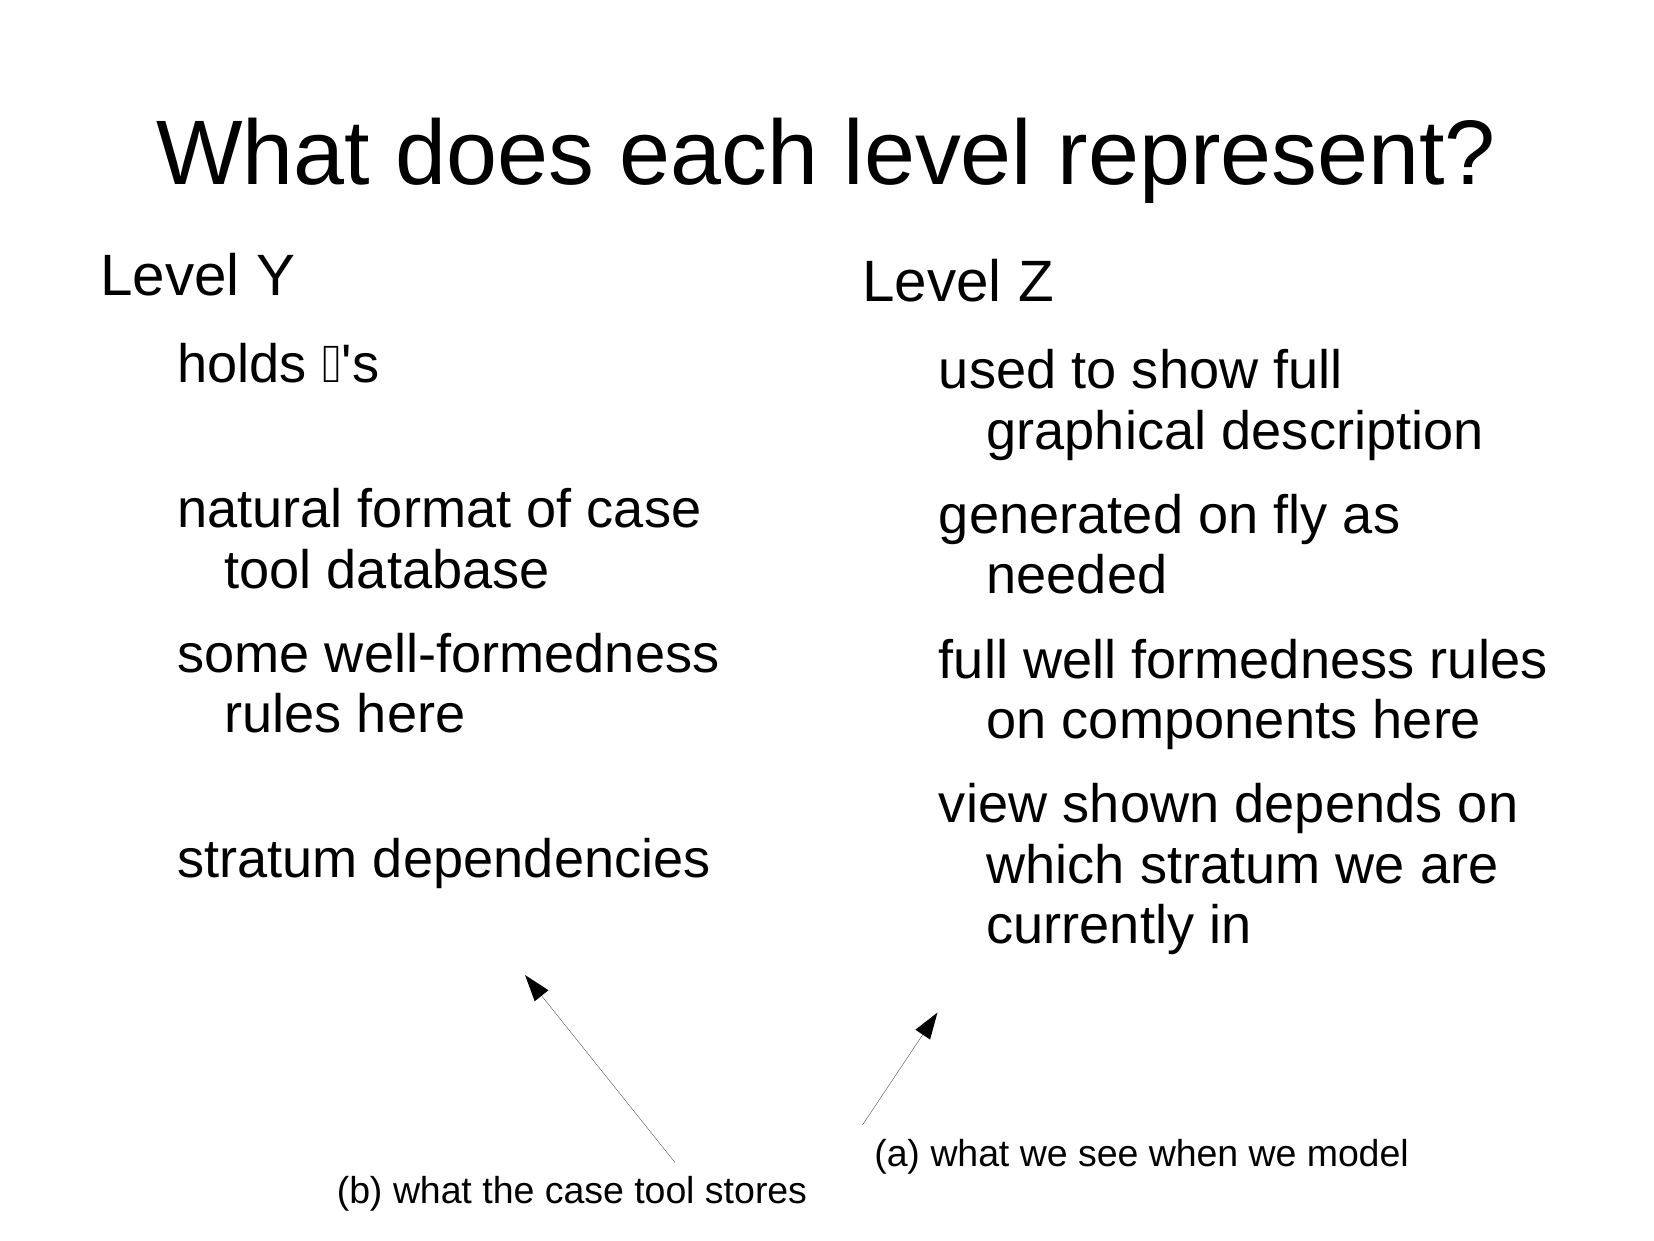

# What does each level represent?
Level Y
holds 's
natural format of case tool database
some well-formedness rules here
stratum dependencies
Level Z
used to show full graphical description
generated on fly as needed
full well formedness rules on components here
view shown depends on which stratum we are currently in
(a) what we see when we model
(b) what the case tool stores